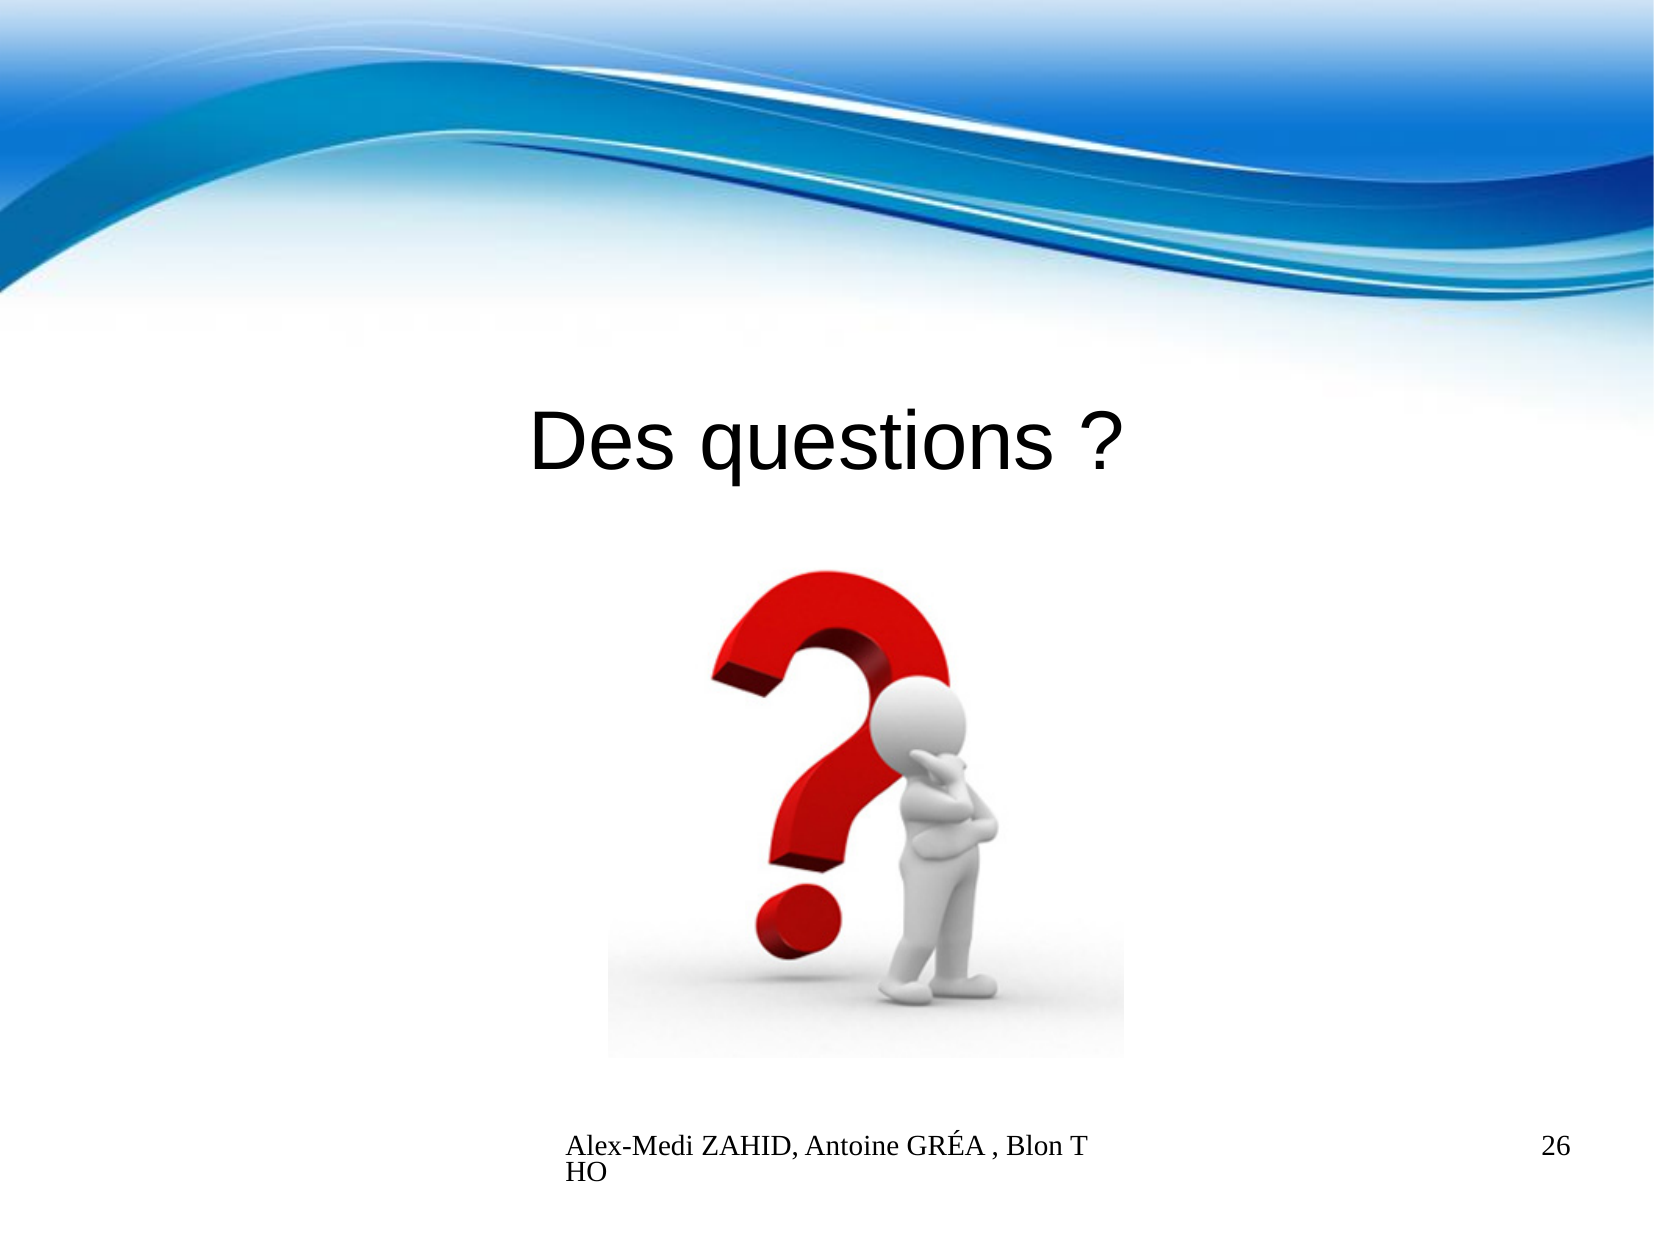

#
Des questions ?
Alex-Medi ZAHID, Antoine GRÉA , Blon THO
26